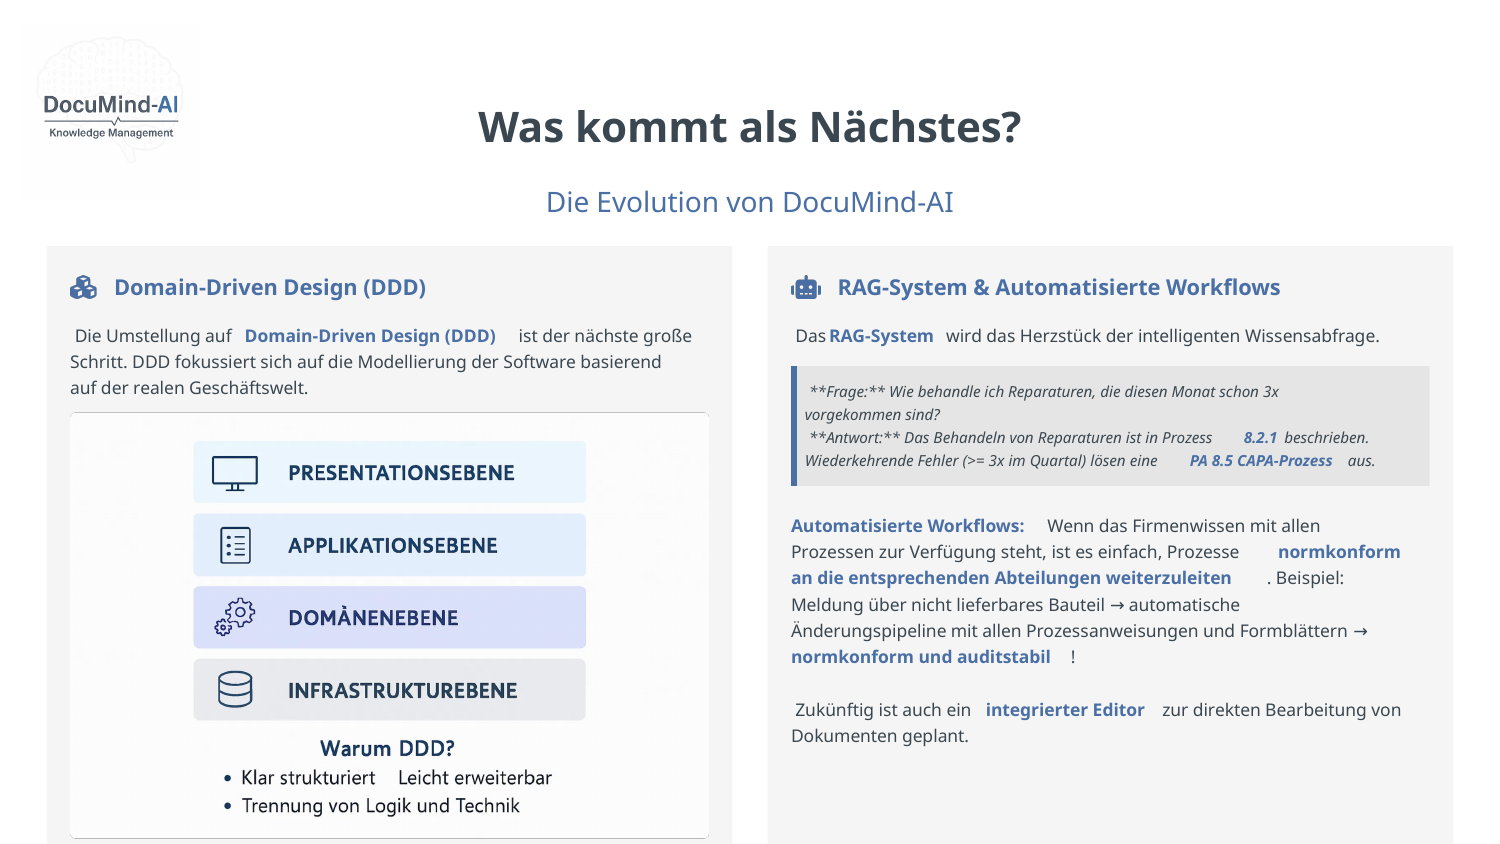

Was kommt als Nächstes?
Die Evolution von DocuMind-AI
 Domain-Driven Design (DDD)
 RAG-System & Automatisierte Workflows
 Die Umstellung auf
Domain-Driven Design (DDD)
 ist der nächste große
 Das
RAG-System
 wird das Herzstück der intelligenten Wissensabfrage.
Schritt. DDD fokussiert sich auf die Modellierung der Software basierend
auf der realen Geschäftswelt.
 **Frage:** Wie behandle ich Reparaturen, die diesen Monat schon 3x
vorgekommen sind?
 **Antwort:** Das Behandeln von Reparaturen ist in Prozess
8.2.1
 beschrieben.
Wiederkehrende Fehler (>= 3x im Quartal) lösen eine
PA 8.5 CAPA-Prozess
 aus.
Automatisierte Workflows:
 Wenn das Firmenwissen mit allen
Prozessen zur Verfügung steht, ist es einfach, Prozesse
normkonform
an die entsprechenden Abteilungen weiterzuleiten
. Beispiel:
Meldung über nicht lieferbares Bauteil → automatische
Änderungspipeline mit allen Prozessanweisungen und Formblättern →
normkonform und auditstabil
!
 Zukünftig ist auch ein
integrierter Editor
 zur direkten Bearbeitung von
Dokumenten geplant.
Klar strukturiert
Leicht erweiterbar
Trennung von Logik und Technik